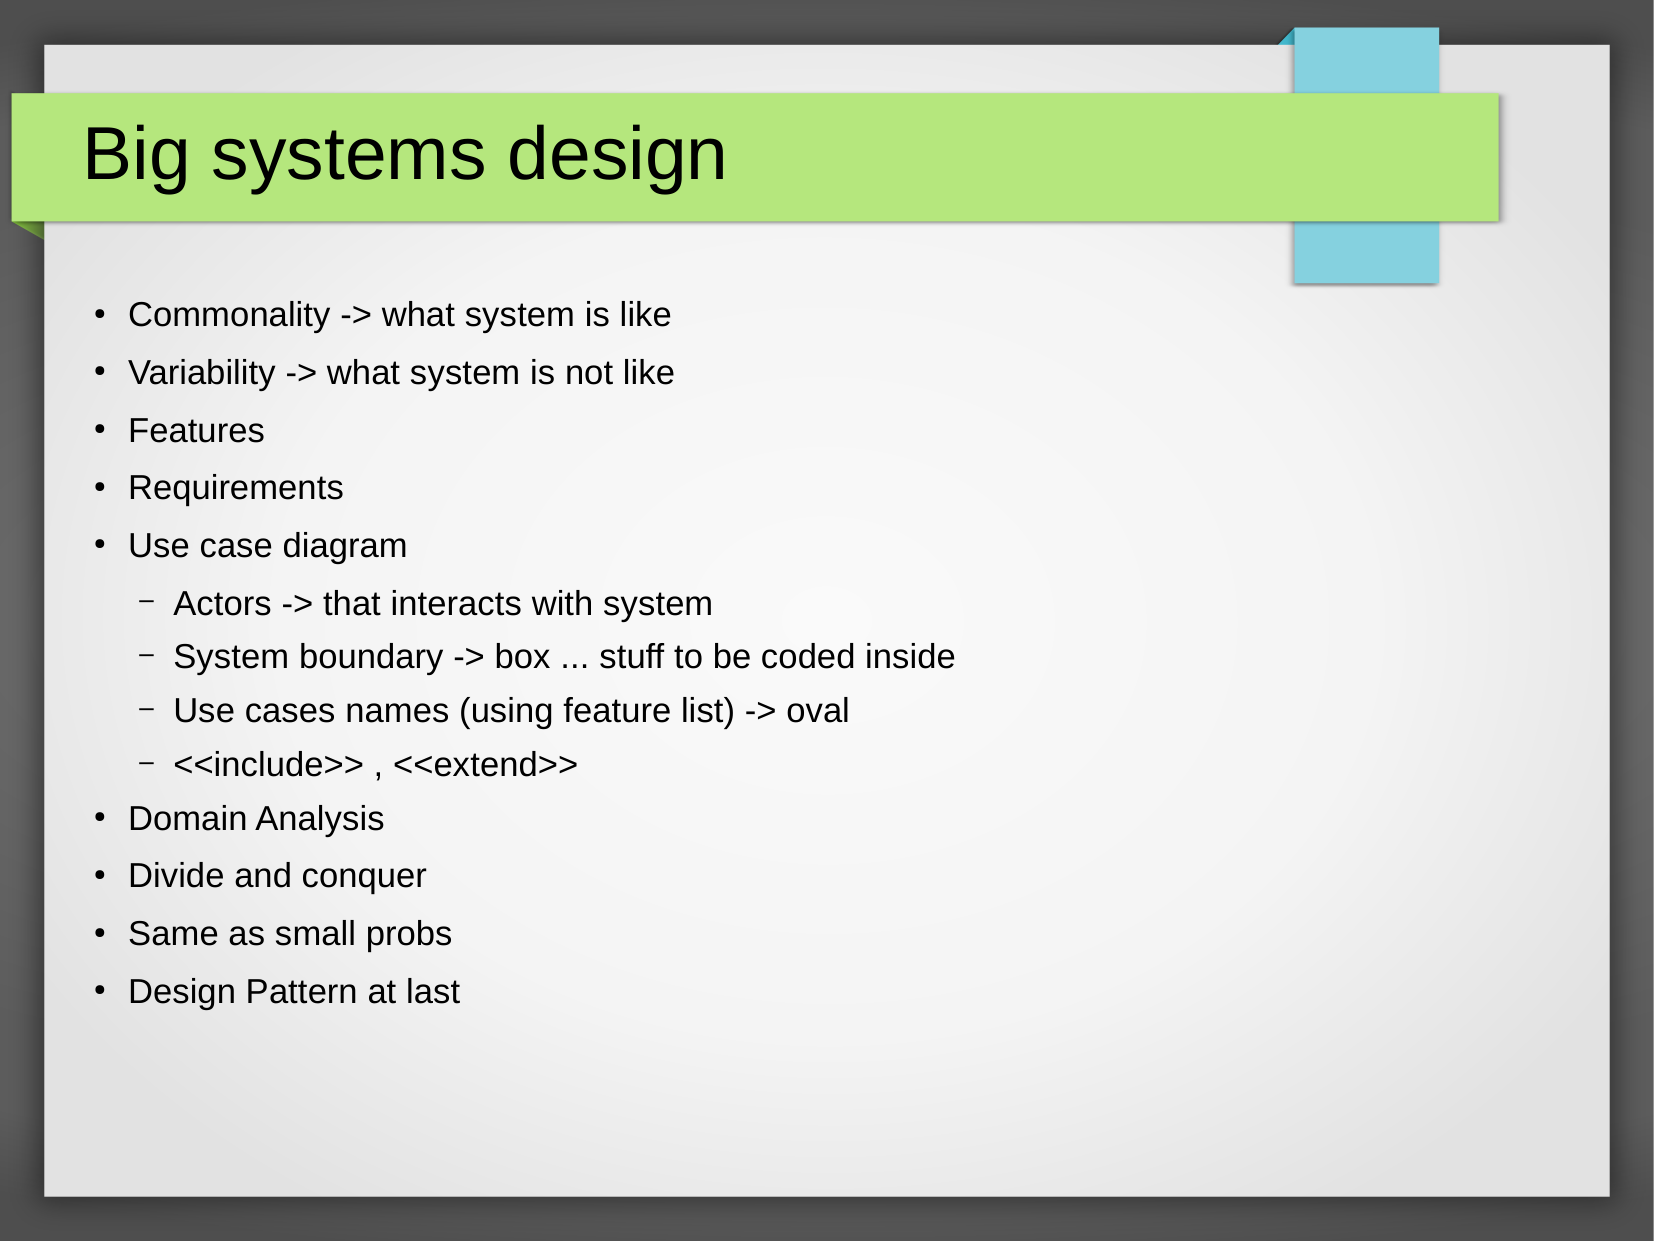

# Big systems design
Commonality -> what system is like
Variability -> what system is not like
Features
Requirements
Use case diagram
Actors -> that interacts with system
System boundary -> box ... stuff to be coded inside
Use cases names (using feature list) -> oval
<<include>> , <<extend>>
Domain Analysis
Divide and conquer
Same as small probs
Design Pattern at last